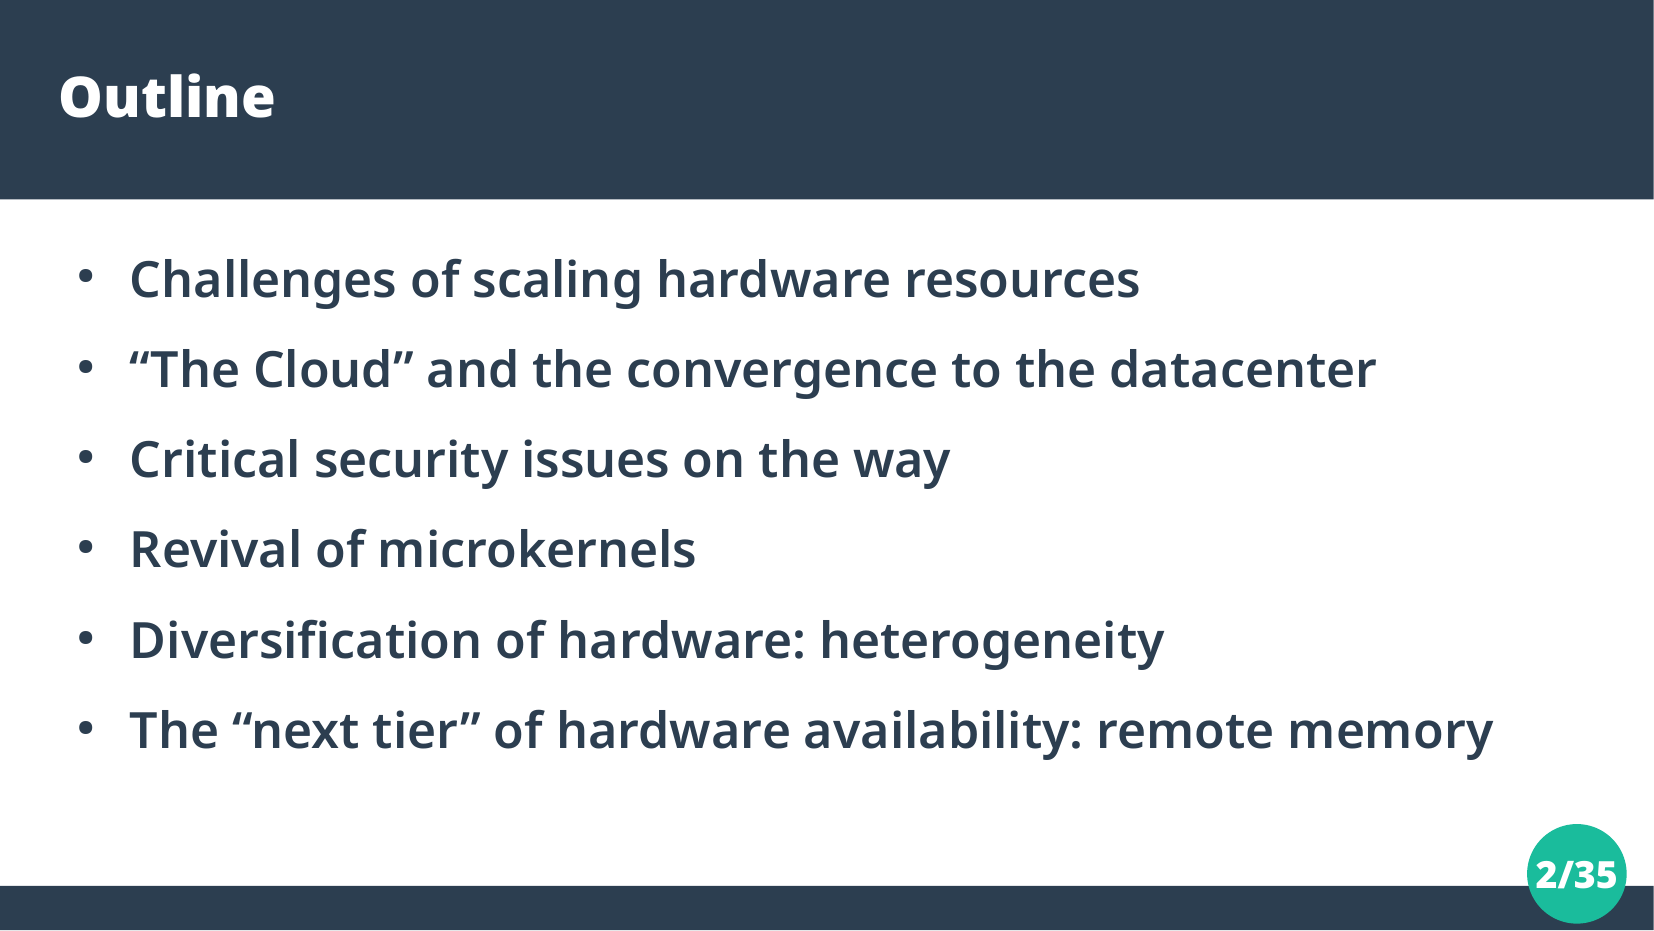

# Outline
Challenges of scaling hardware resources
“The Cloud” and the convergence to the datacenter
Critical security issues on the way
Revival of microkernels
Diversification of hardware: heterogeneity
The “next tier” of hardware availability: remote memory